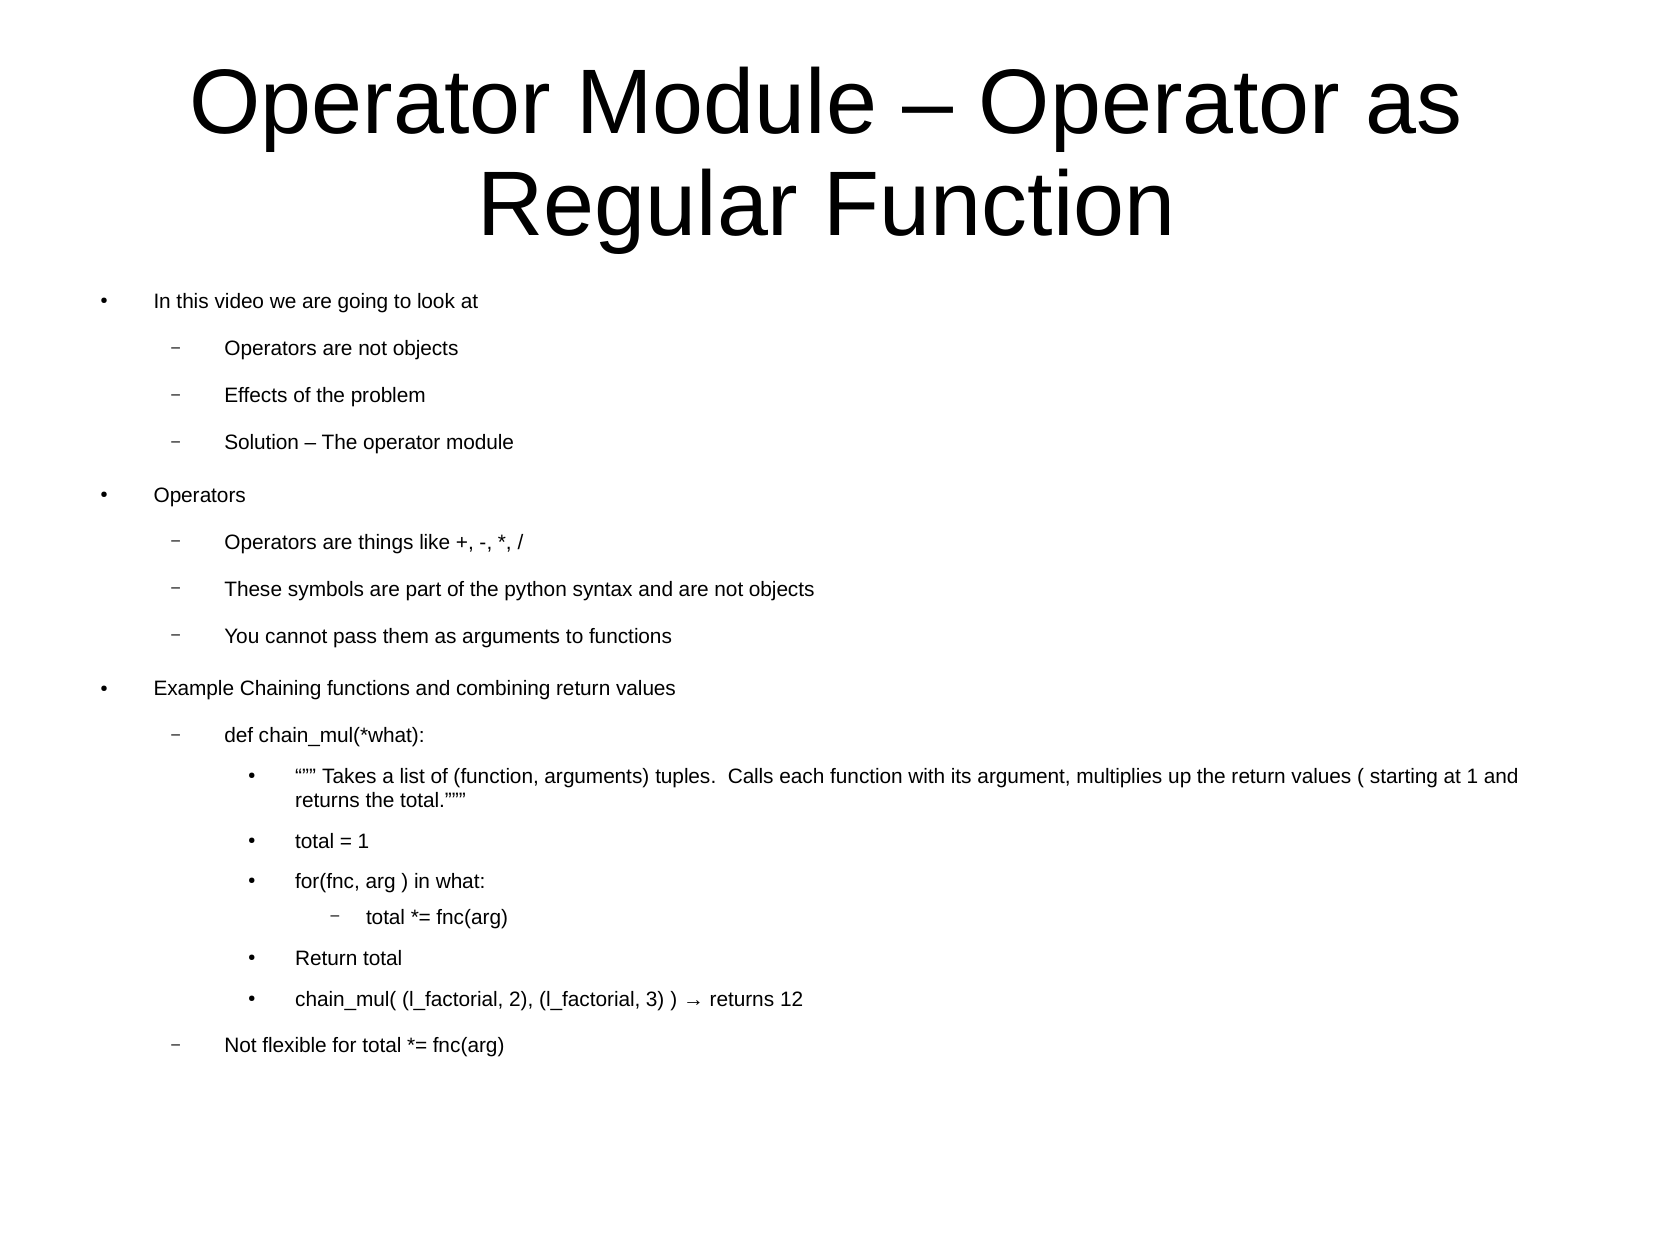

# Operator Module – Operator as Regular Function
In this video we are going to look at
Operators are not objects
Effects of the problem
Solution – The operator module
Operators
Operators are things like +, -, *, /
These symbols are part of the python syntax and are not objects
You cannot pass them as arguments to functions
Example Chaining functions and combining return values
def chain_mul(*what):
“”” Takes a list of (function, arguments) tuples. Calls each function with its argument, multiplies up the return values ( starting at 1 and returns the total.”””
total = 1
for(fnc, arg ) in what:
total *= fnc(arg)
Return total
chain_mul( (l_factorial, 2), (l_factorial, 3) ) → returns 12
Not flexible for total *= fnc(arg)